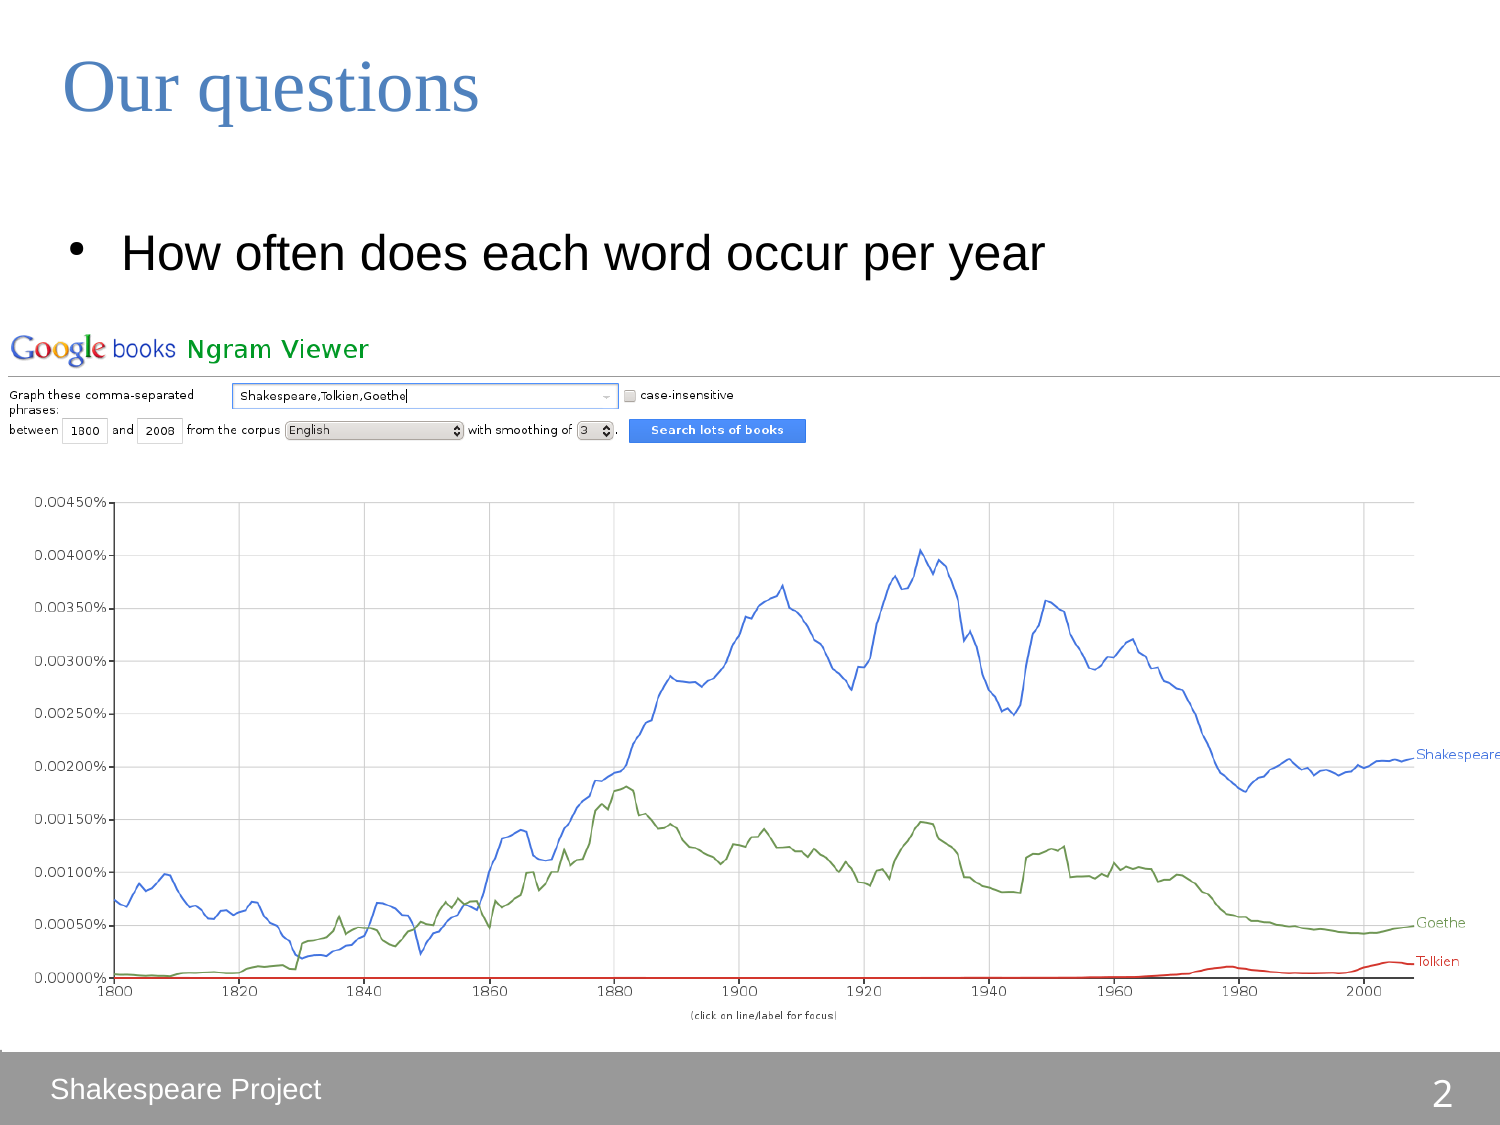

# Our questions
How often does each word occur per year
Shakespeare Project